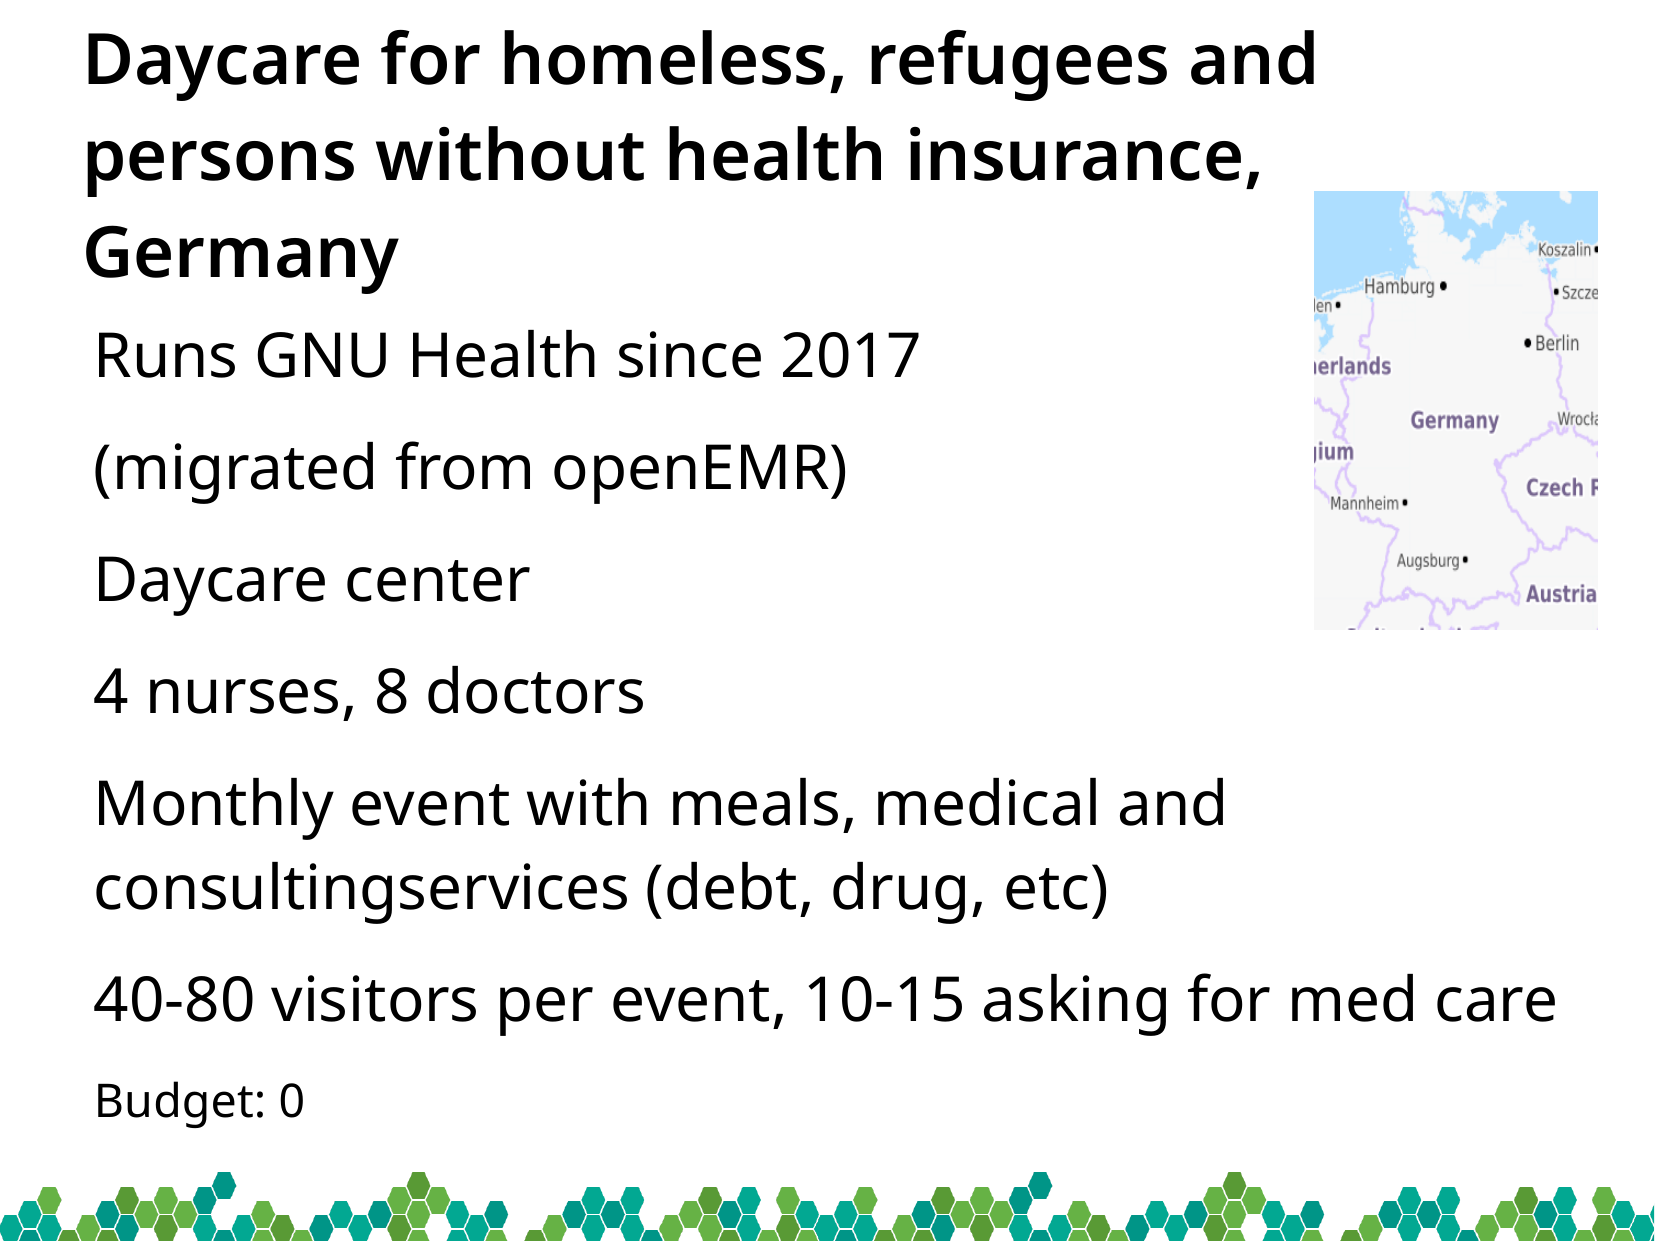

# Daycare for homeless, refugees and persons without health insurance, Germany
Runs GNU Health since 2017
(migrated from openEMR)
Daycare center
4 nurses, 8 doctors
Monthly event with meals, medical and consultingservices (debt, drug, etc)
40-80 visitors per event, 10-15 asking for med care
Budget: 0